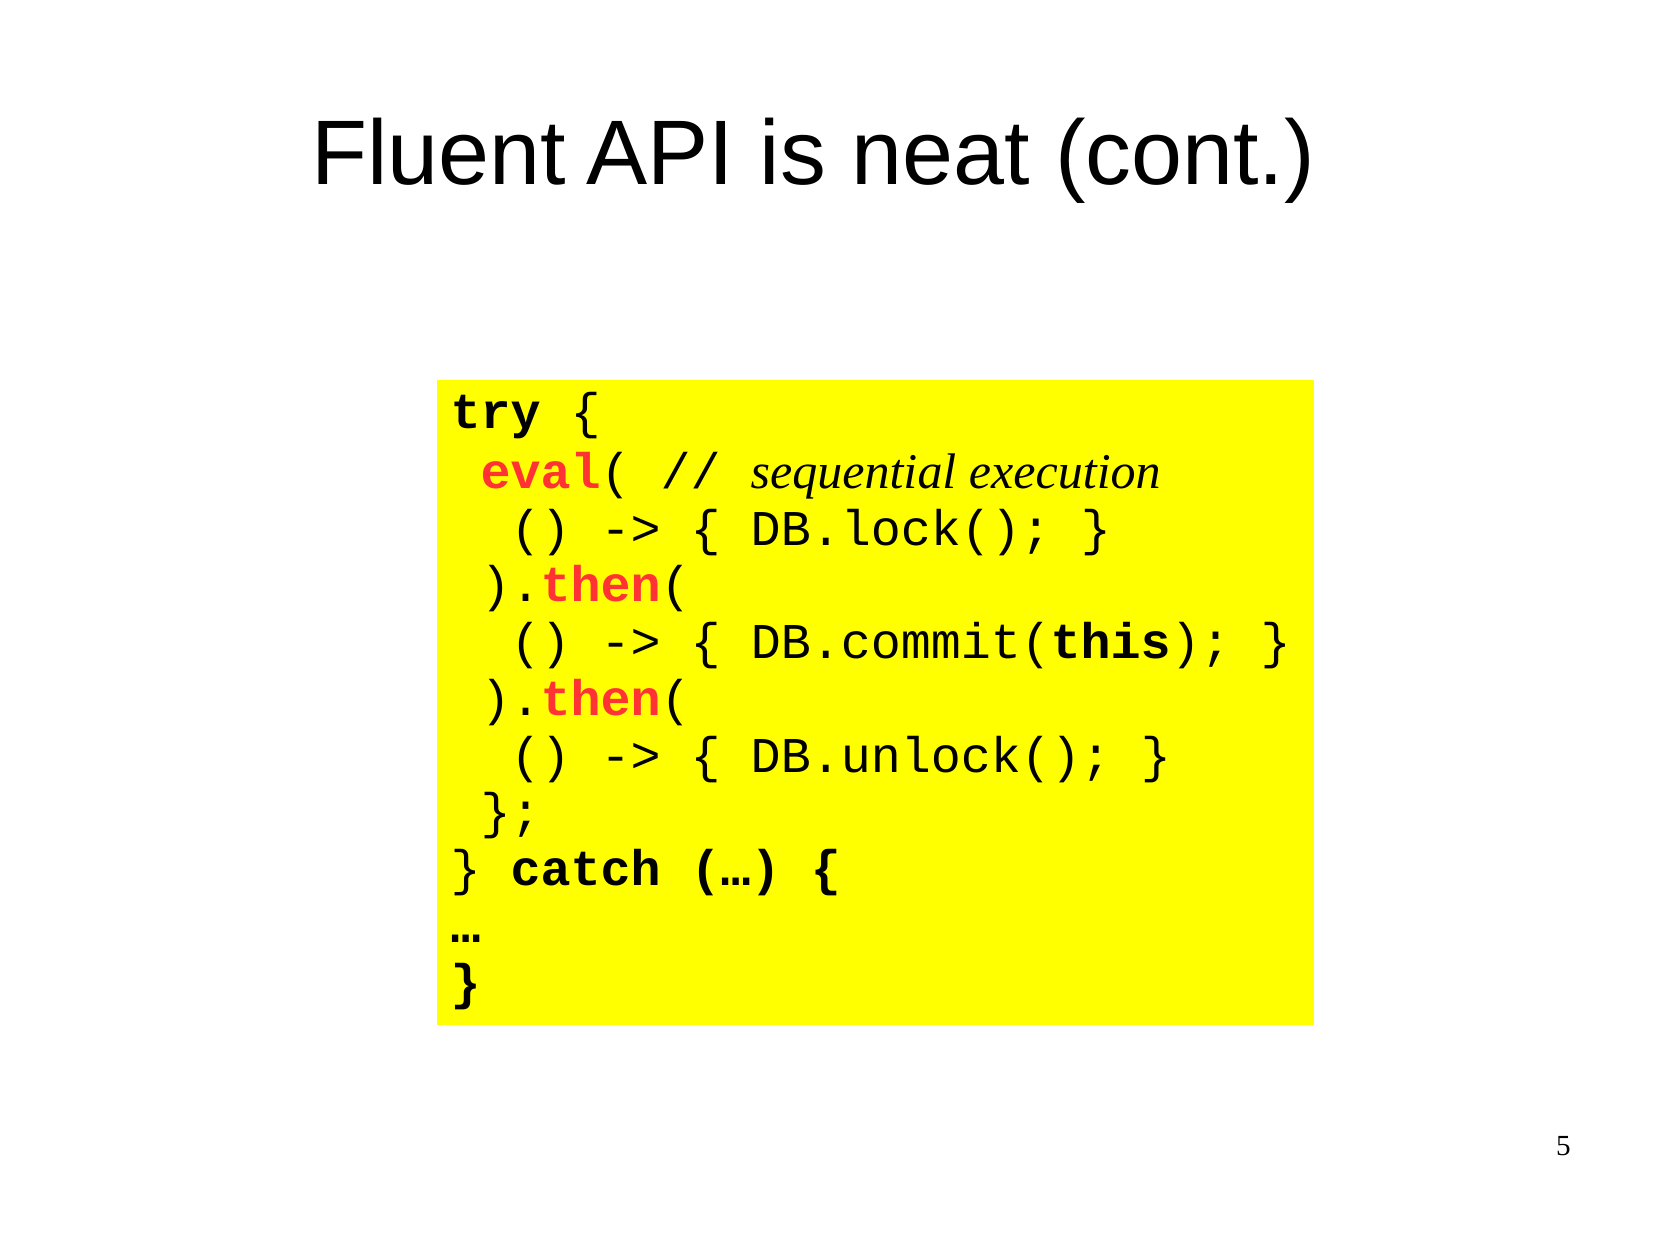

# Fluent API is neat (cont.)
| try { eval( // sequential execution () -> { DB.lock(); } ).then( () -> { DB.commit(this); } ).then( () -> { DB.unlock(); } }; } catch (…) { … } |
| --- |
5